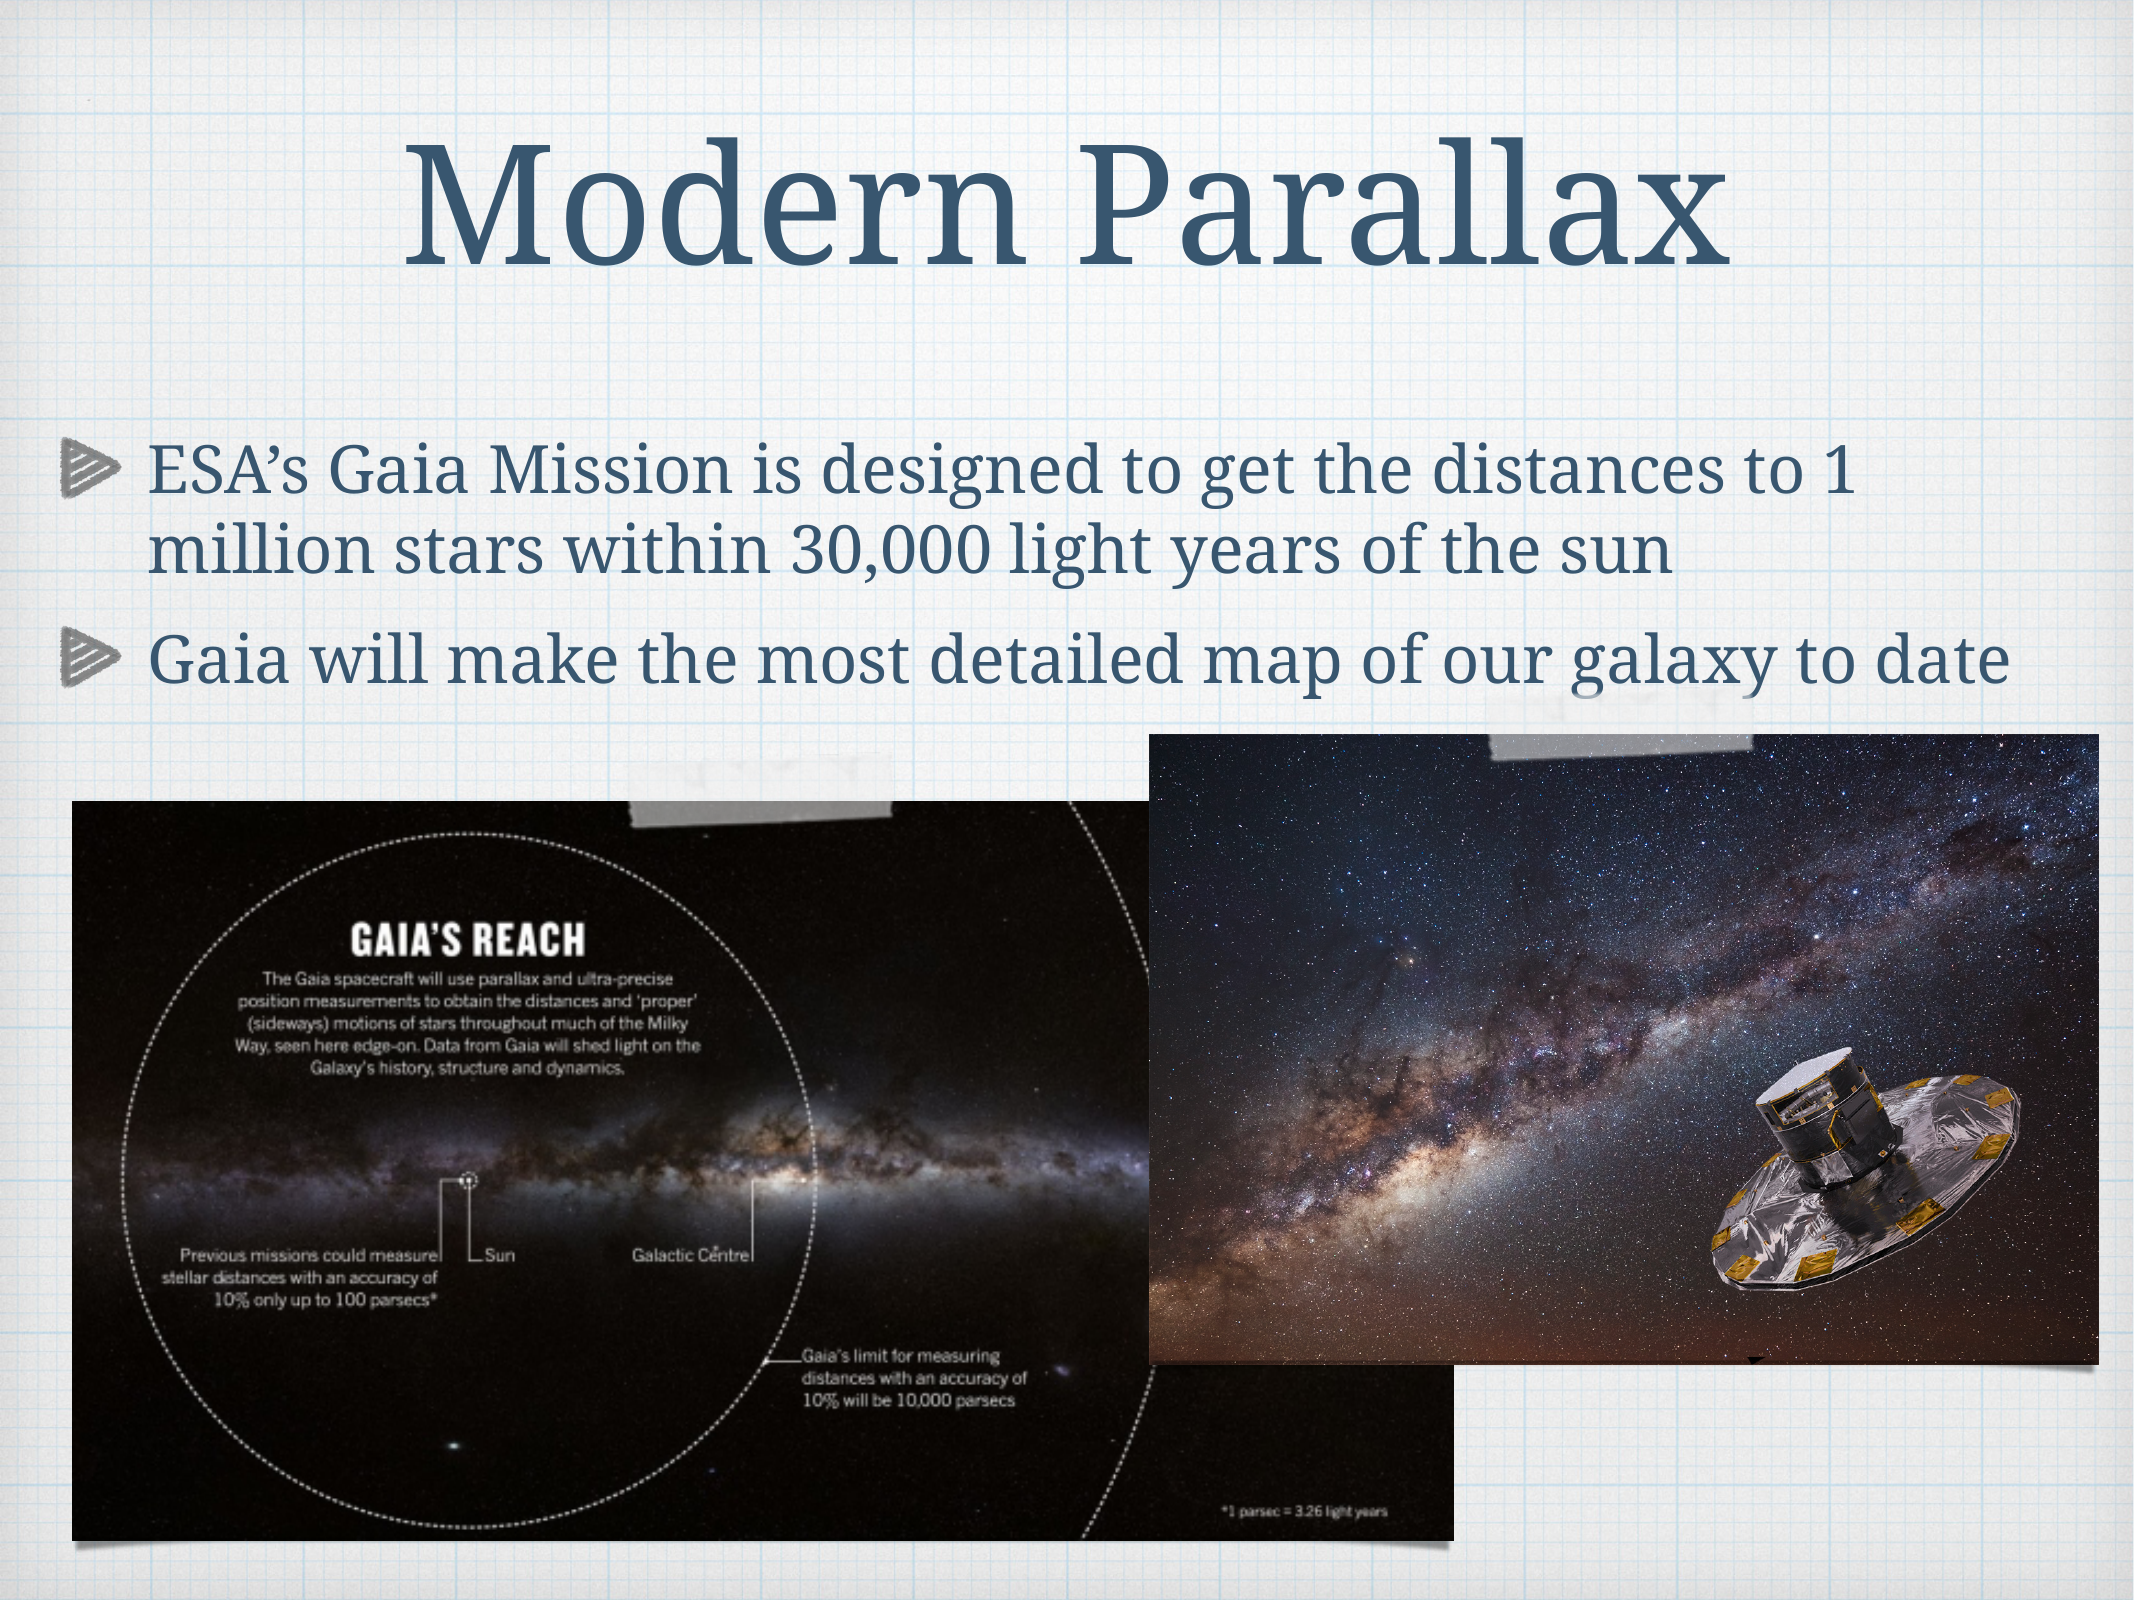

# Modern Parallax
ESA’s Gaia Mission is designed to get the distances to 1 million stars within 30,000 light years of the sun
Gaia will make the most detailed map of our galaxy to date